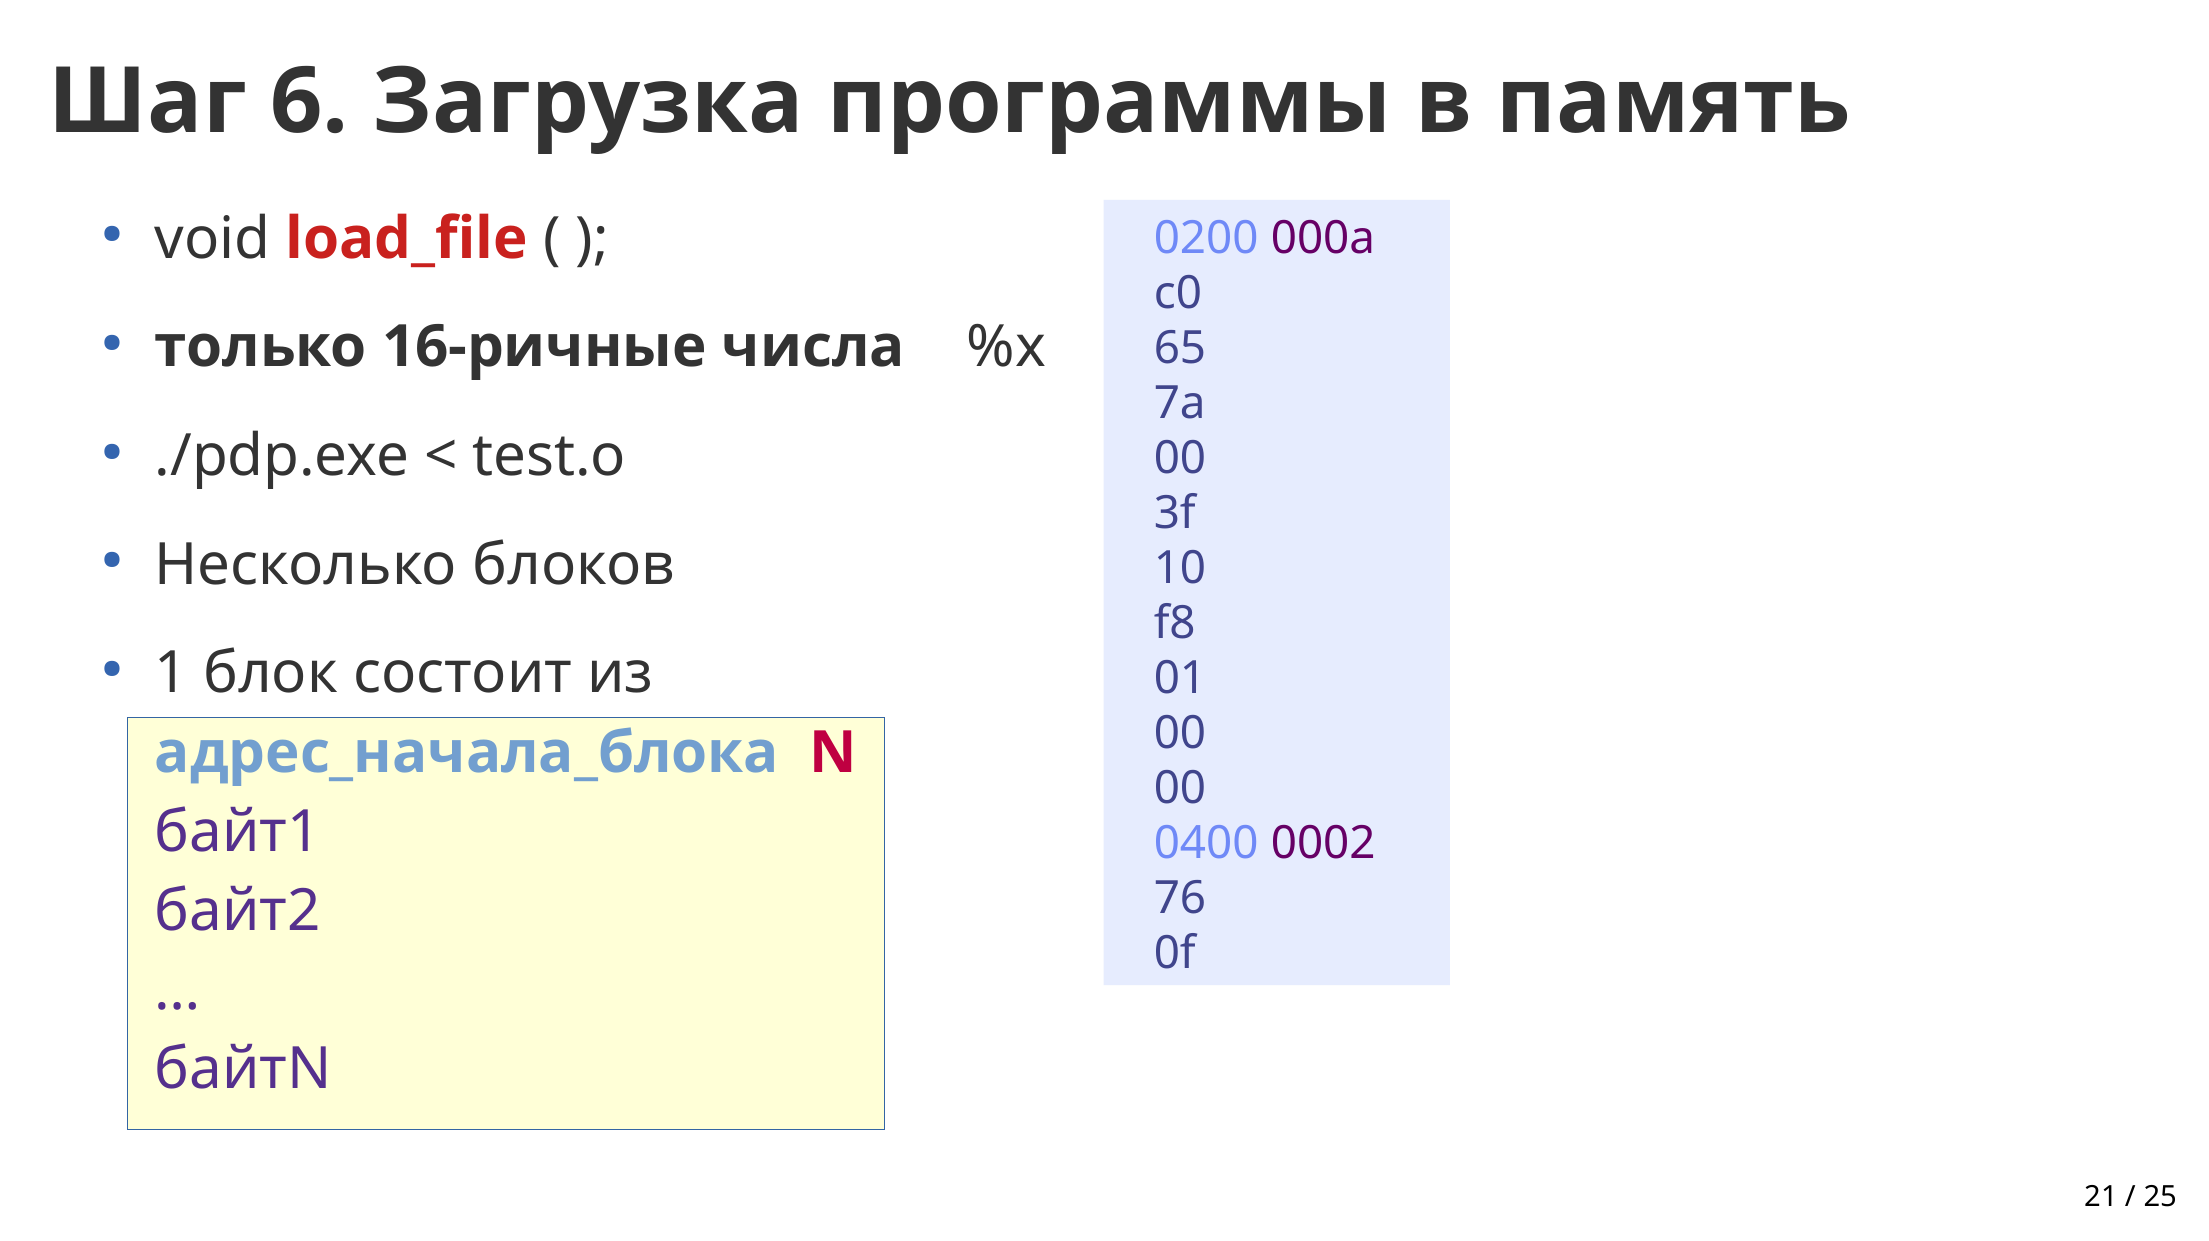

# Шаг 6. Загрузка программы в память
void load_file ( );
только 16-ричные числа 	%x
./pdp.exe < test.o
Несколько блоков
1 блок состоит из
адрес_начала_блока N
байт1
байт2
…
байтN
0200 000a
c0
65
7a
00
3f
10
f8
01
00
00
0400 0002
76
0f
21